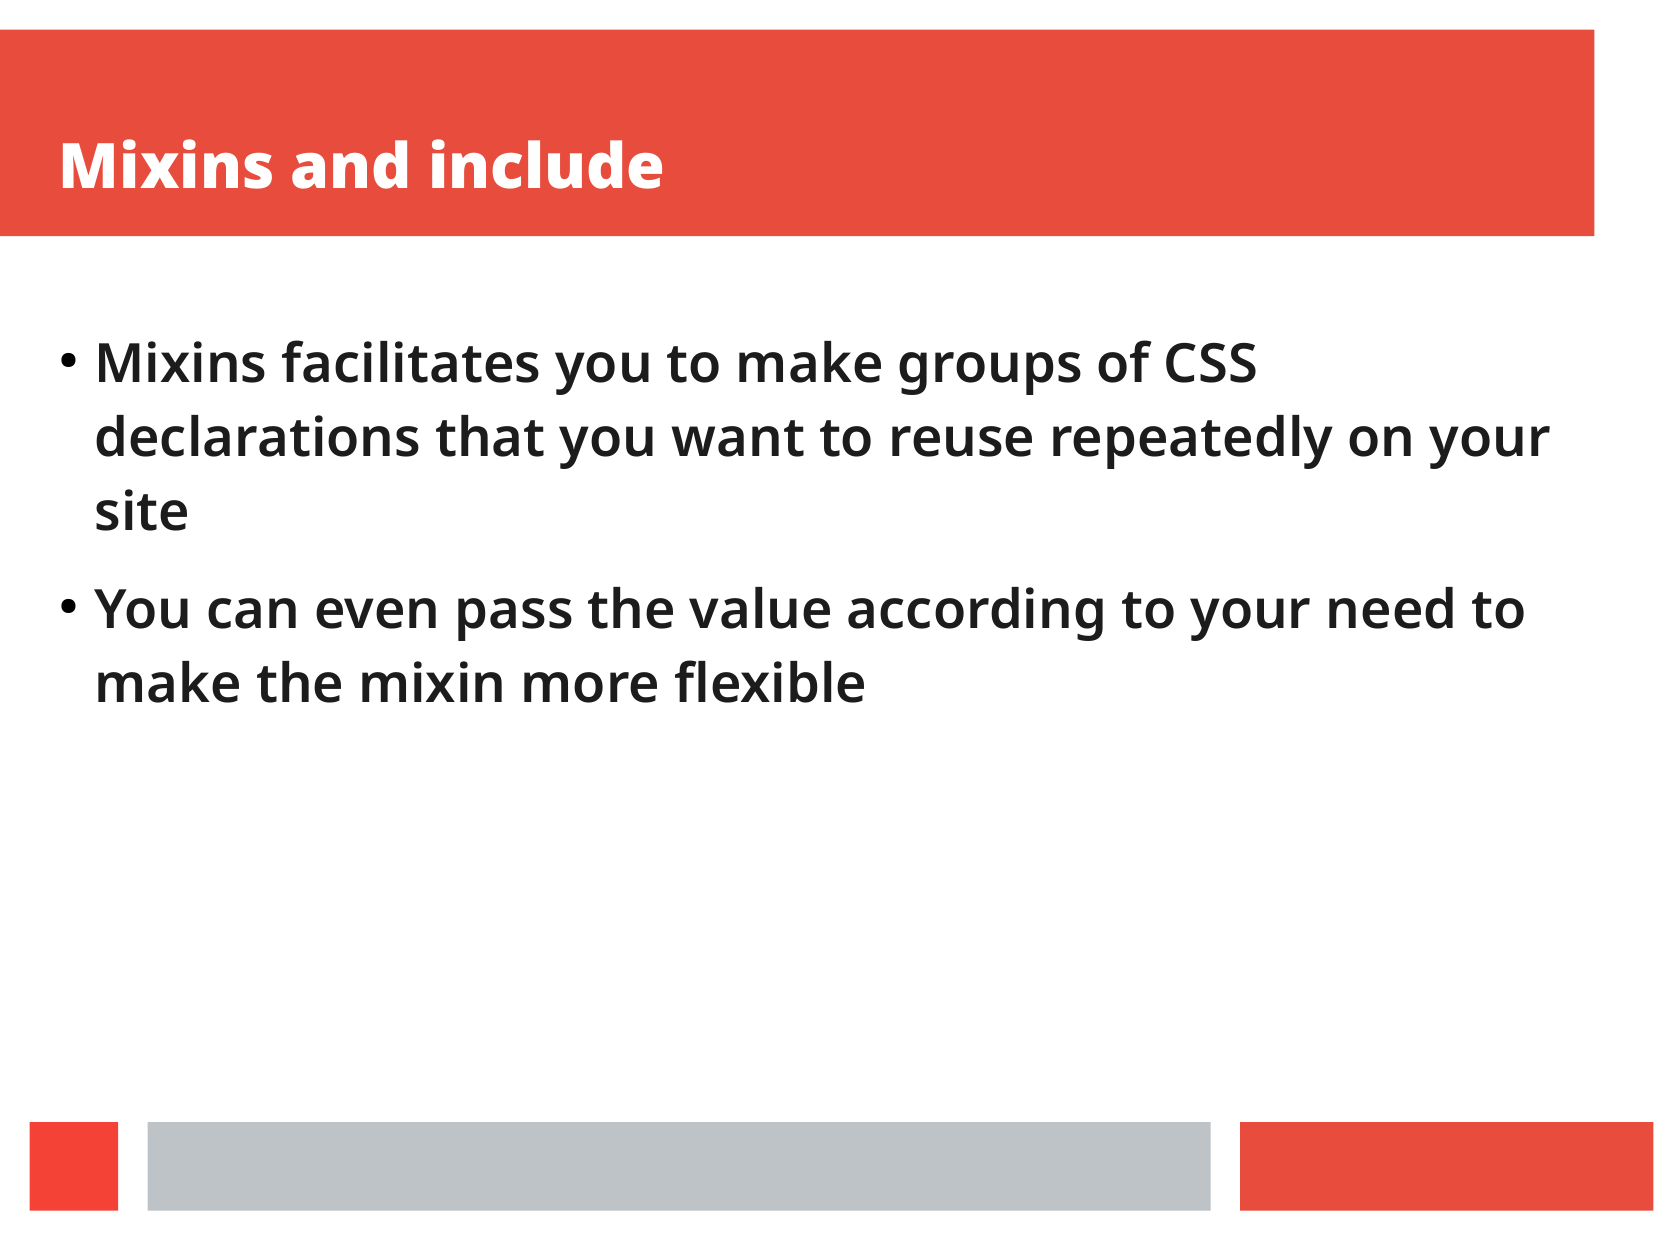

# Mixins and include
Mixins facilitates you to make groups of CSS declarations that you want to reuse repeatedly on your site
You can even pass the value according to your need to make the mixin more flexible